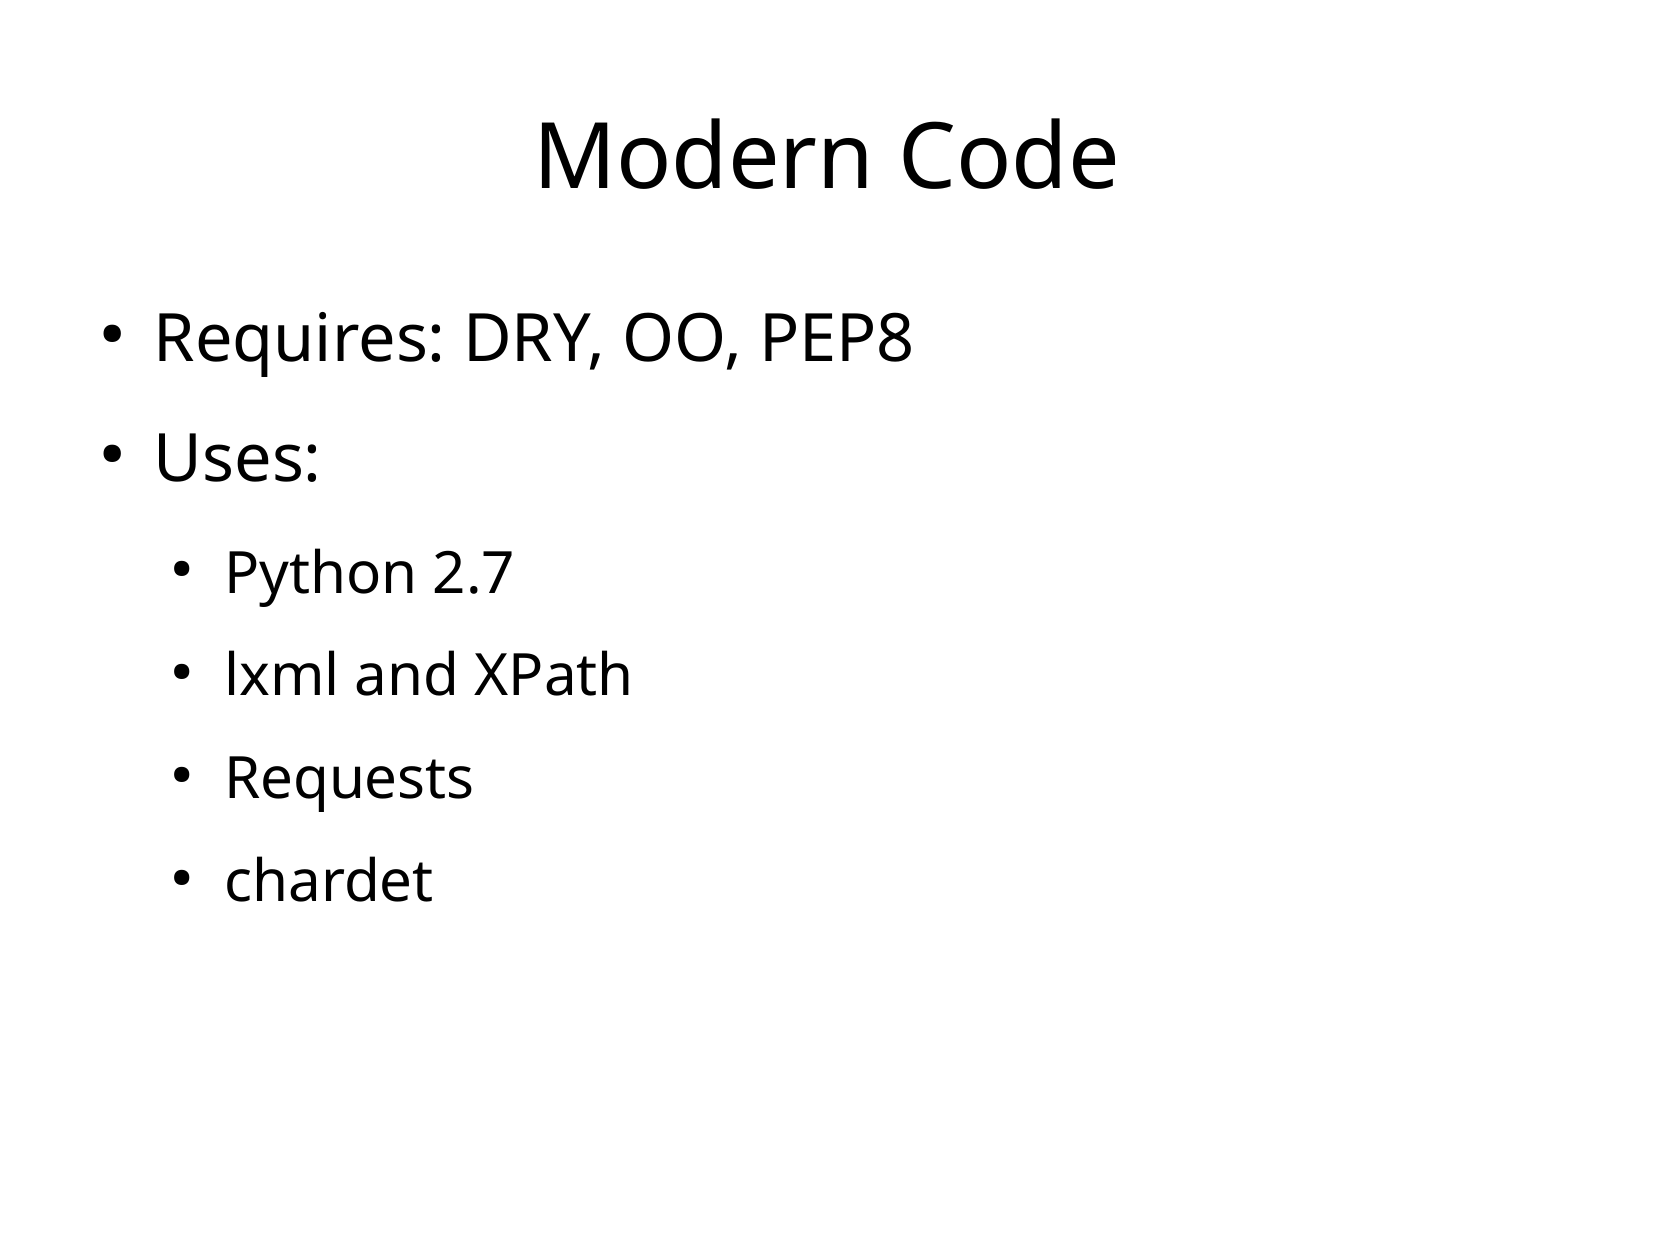

# Modern Code
Requires: DRY, OO, PEP8
Uses:
Python 2.7
lxml and XPath
Requests
chardet